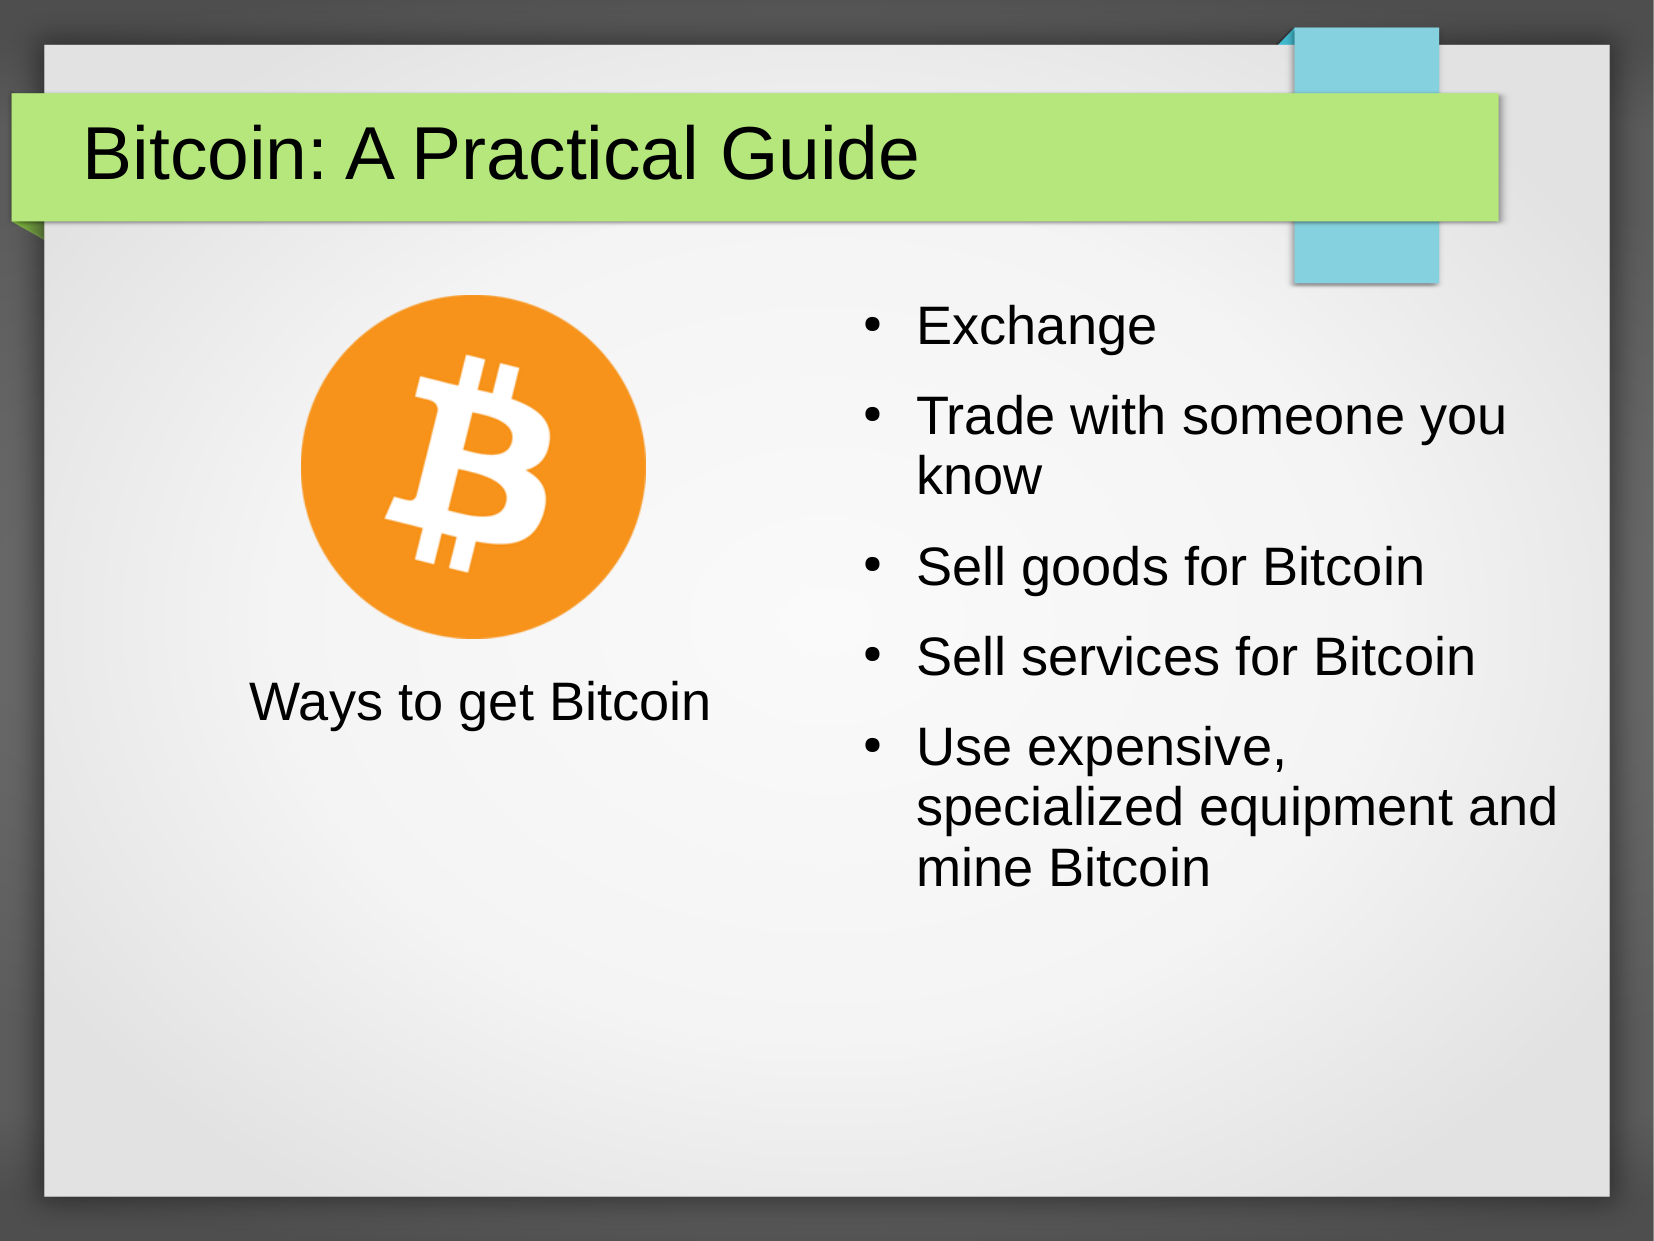

# Bitcoin: A Practical Guide
Exchange
Trade with someone you know
Sell goods for Bitcoin
Sell services for Bitcoin
Use expensive, specialized equipment and mine Bitcoin
Ways to get Bitcoin